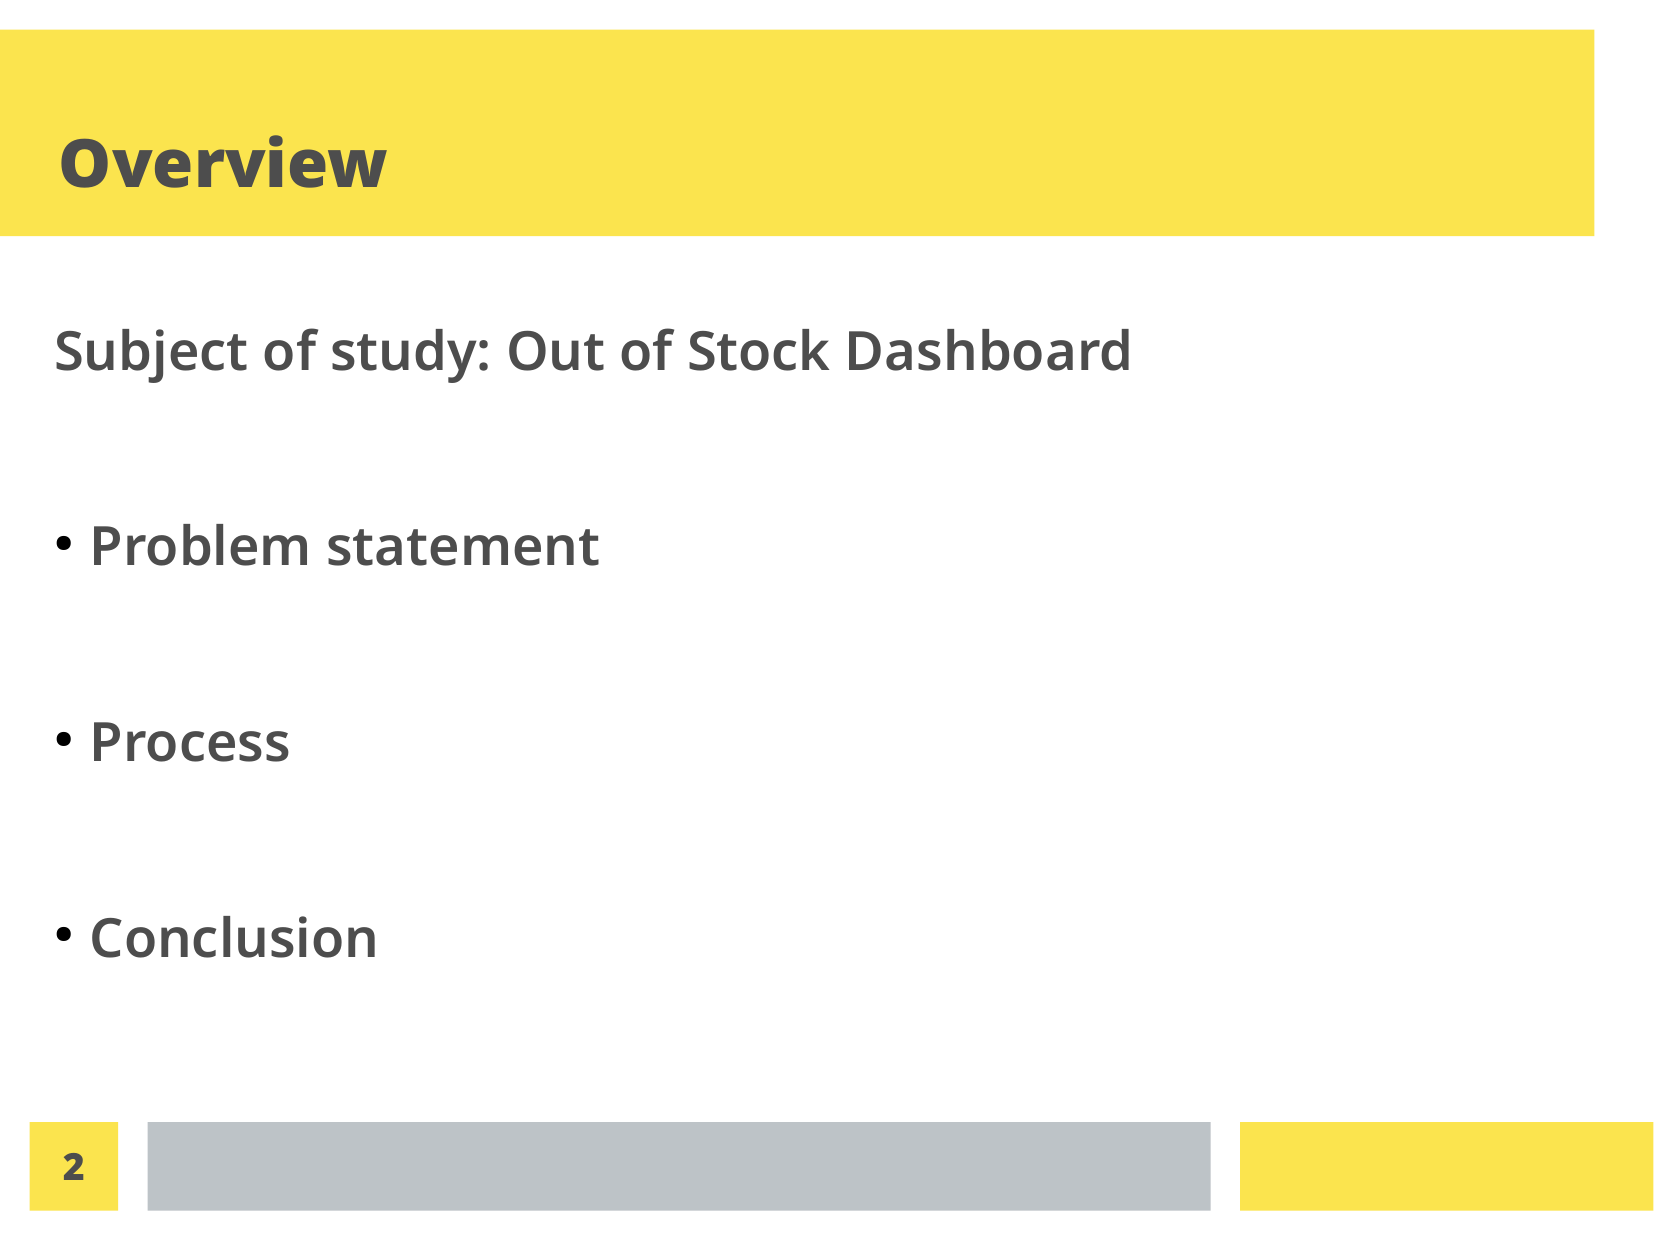

# Overview
Subject of study: Out of Stock Dashboard
Problem statement
Process
Conclusion
2